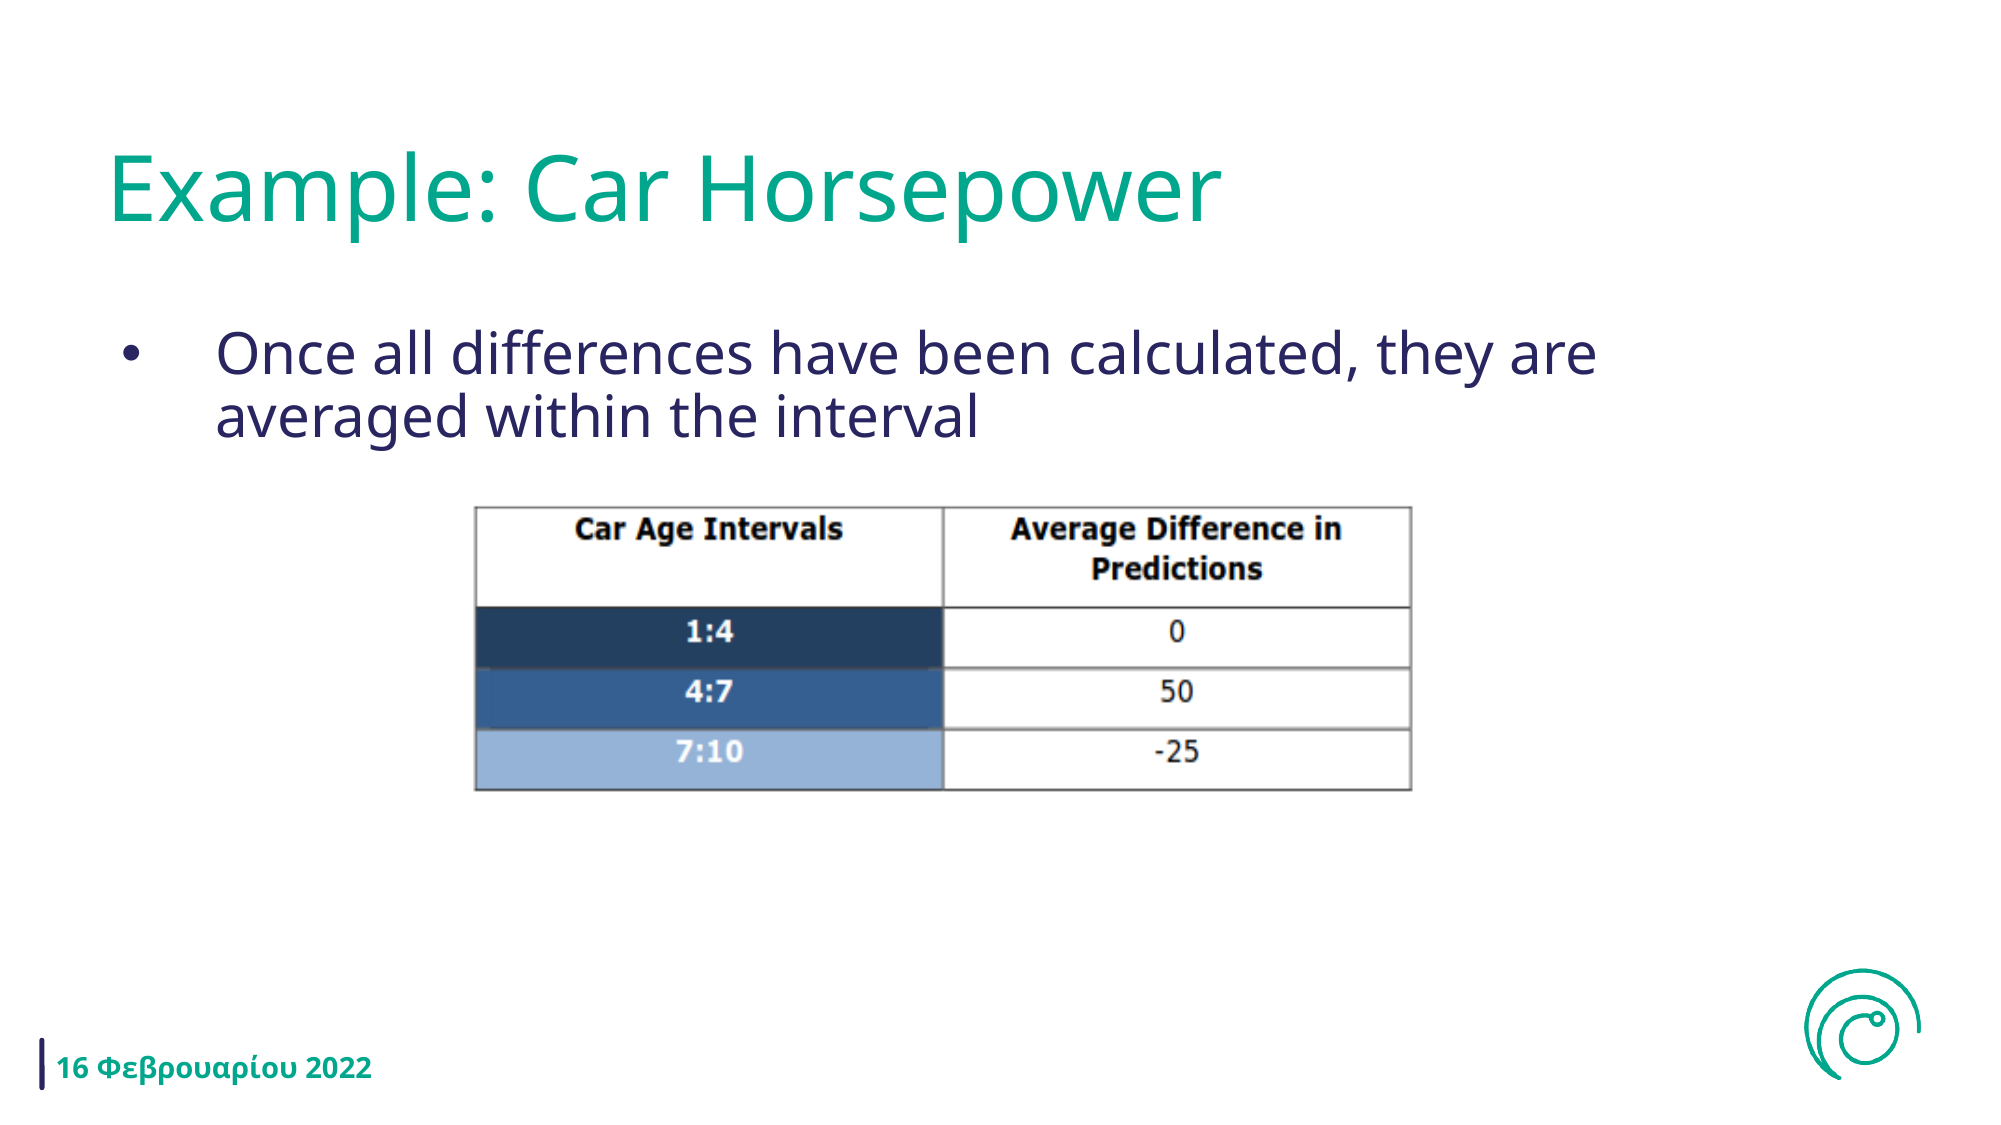

# Example: Car Horsepower
Once all differences have been calculated, they are averaged within the interval